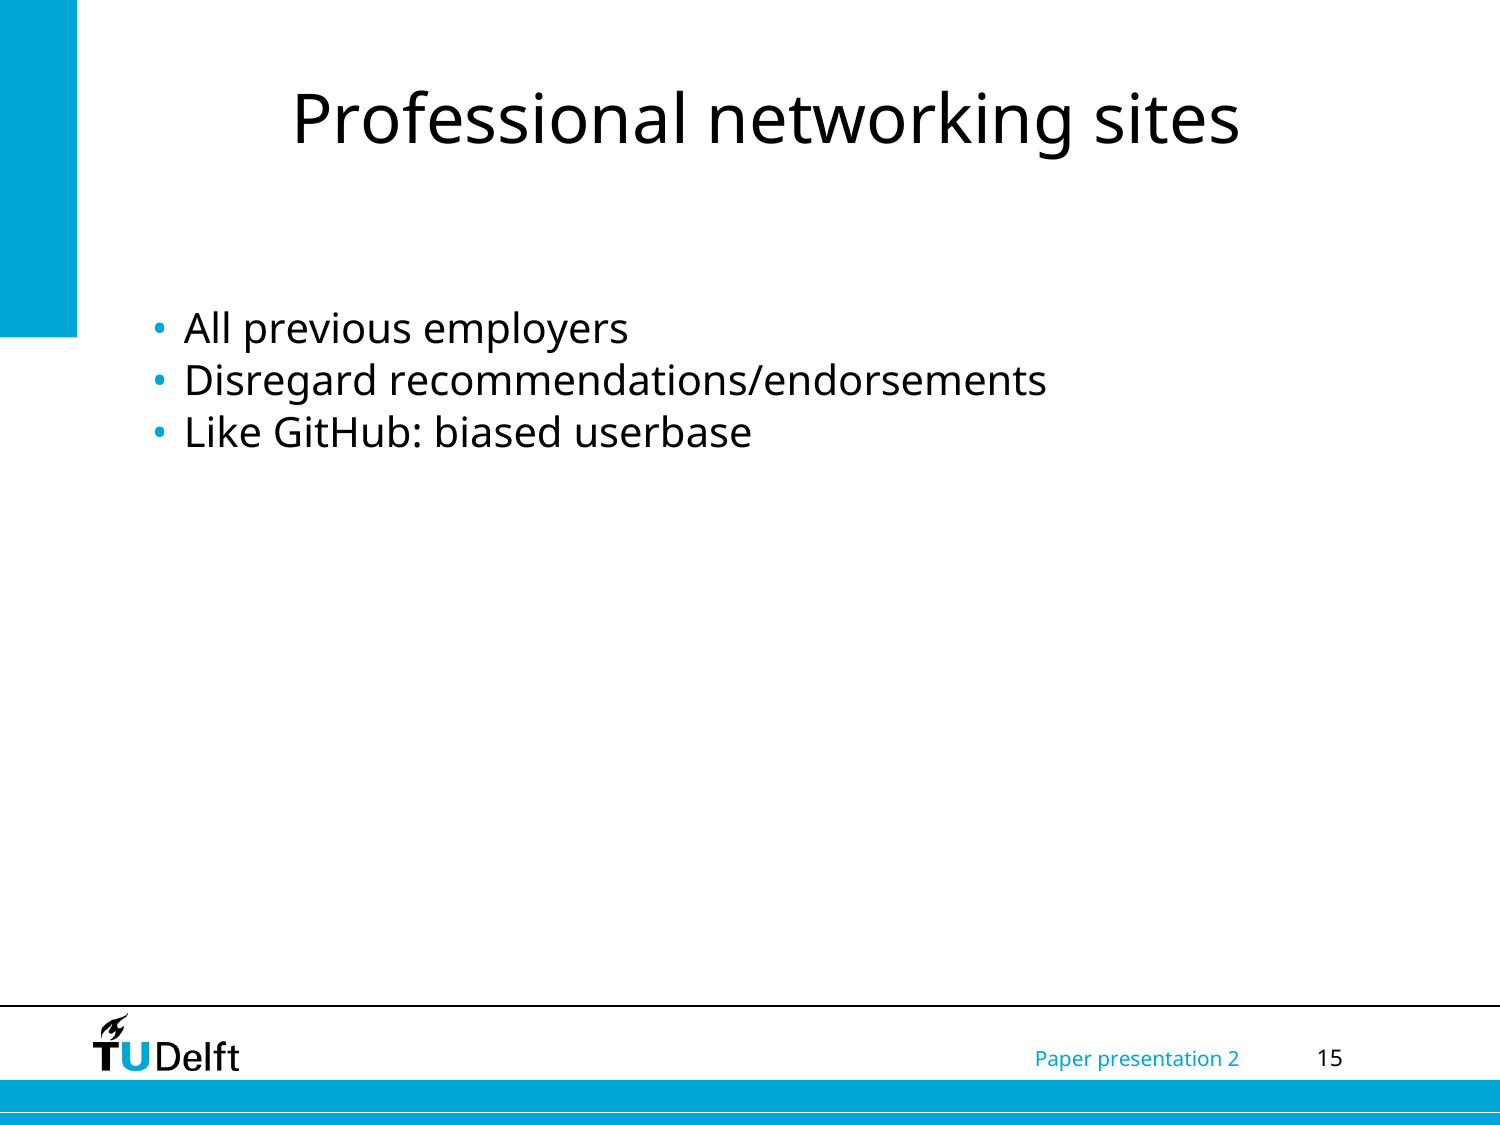

# Professional networking sites
All previous employers
Disregard recommendations/endorsements
Like GitHub: biased userbase